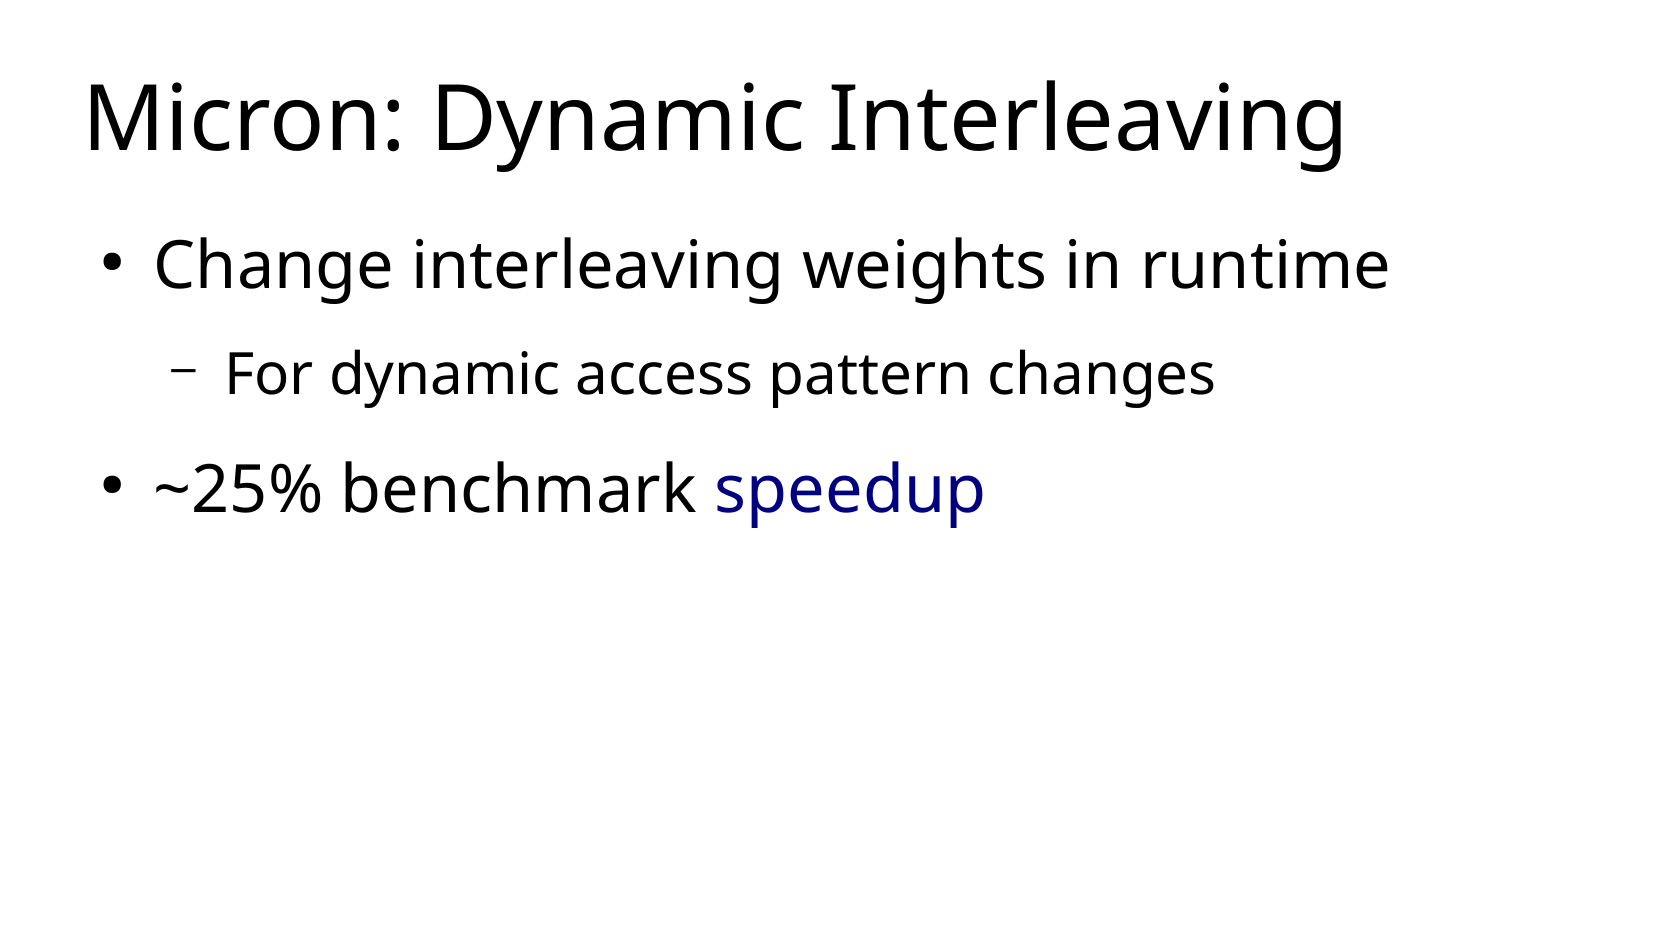

# Micron: Dynamic Interleaving
Change interleaving weights in runtime
For dynamic access pattern changes
~25% benchmark speedup